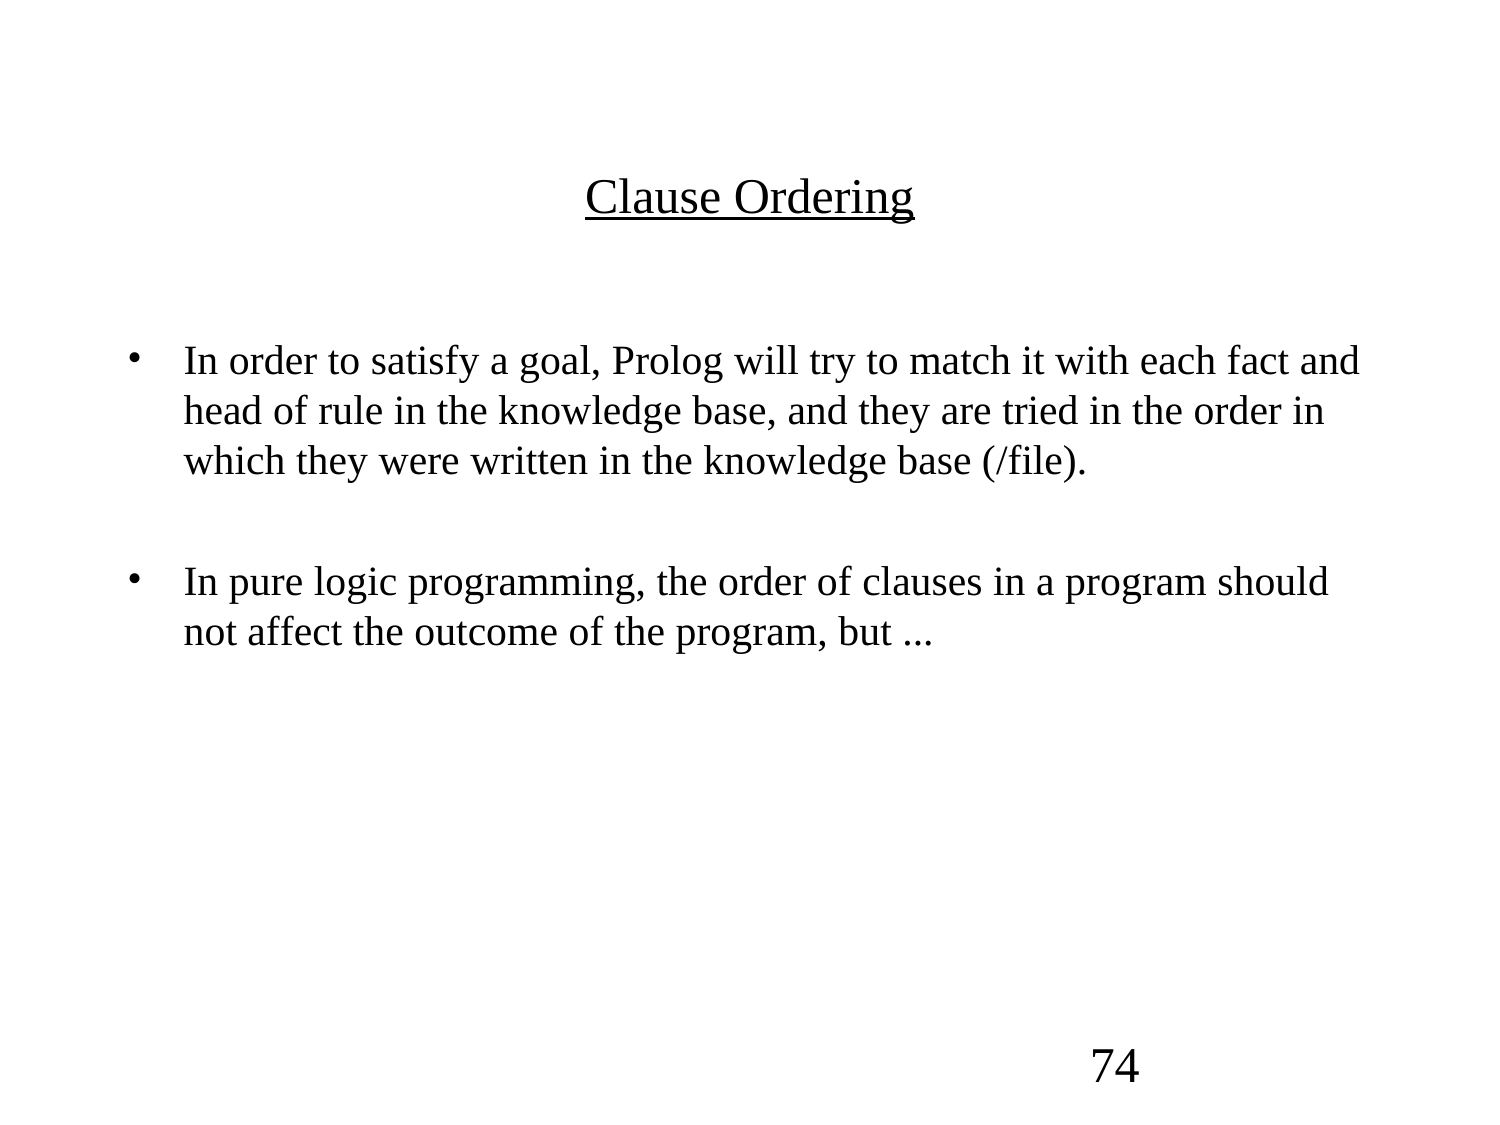

# Clause Ordering
In order to satisfy a goal, Prolog will try to match it with each fact and head of rule in the knowledge base, and they are tried in the order in which they were written in the knowledge base (/file).
In pure logic programming, the order of clauses in a program should not affect the outcome of the program, but ...
74